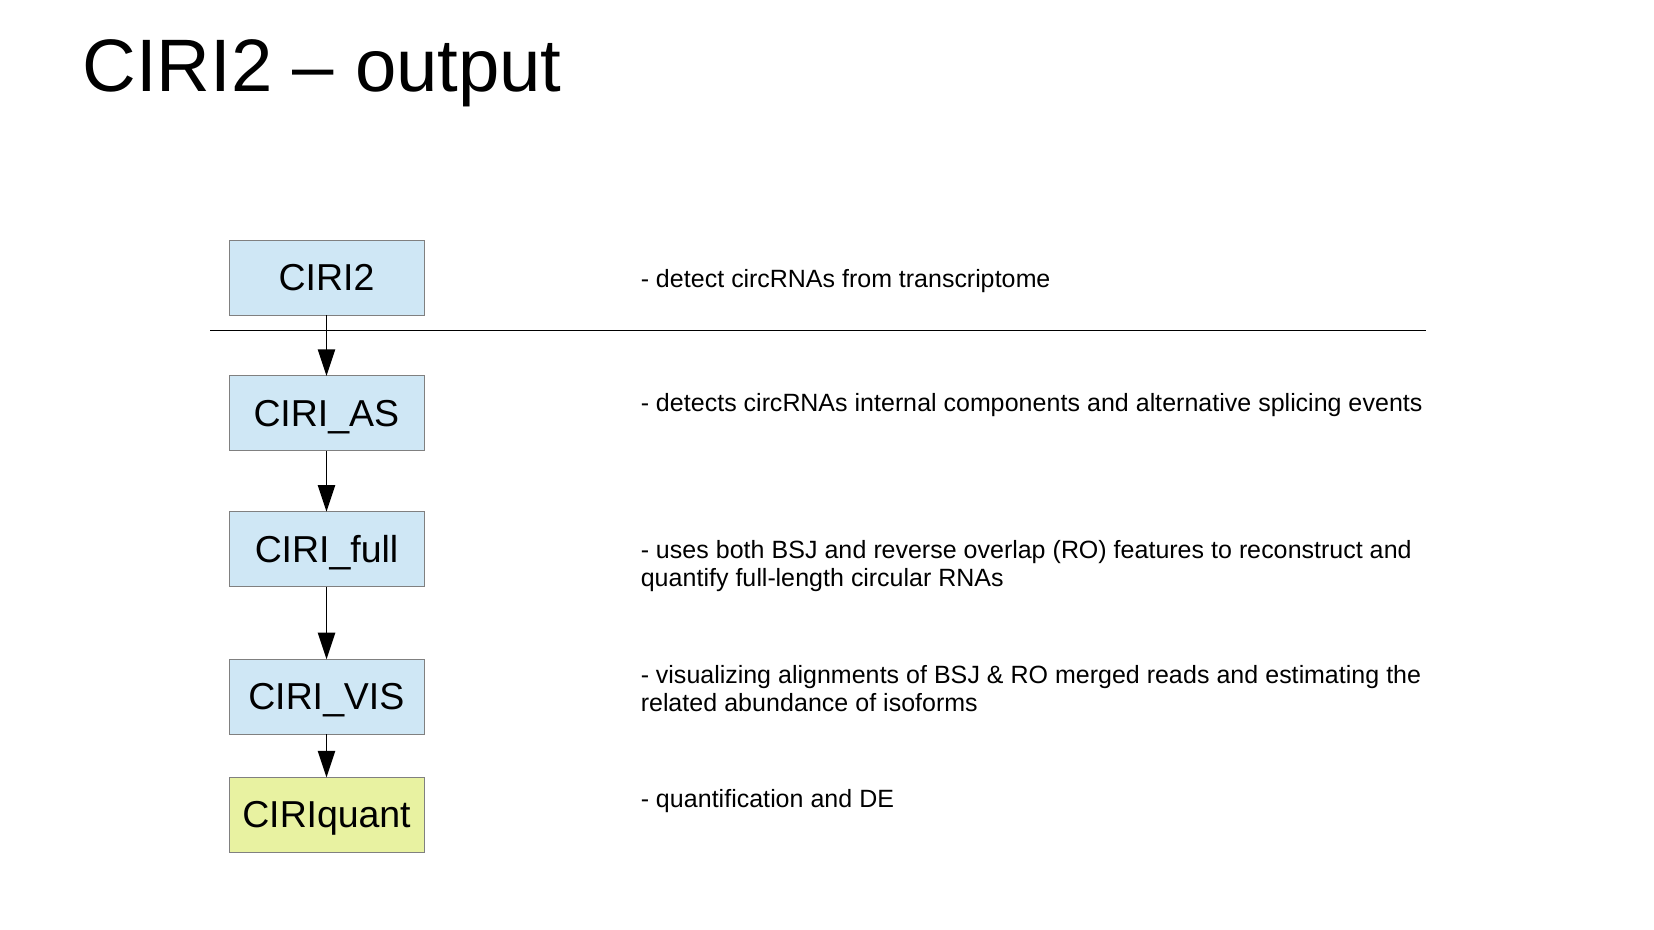

# CIRI2 – output
CIRI2
- detect circRNAs from transcriptome
CIRI_AS
- detects circRNAs internal components and alternative splicing events
CIRI_full
- uses both BSJ and reverse overlap (RO) features to reconstruct and quantify full-length circular RNAs
- visualizing alignments of BSJ & RO merged reads and estimating the related abundance of isoforms
CIRI_VIS
- quantification and DE
CIRIquant